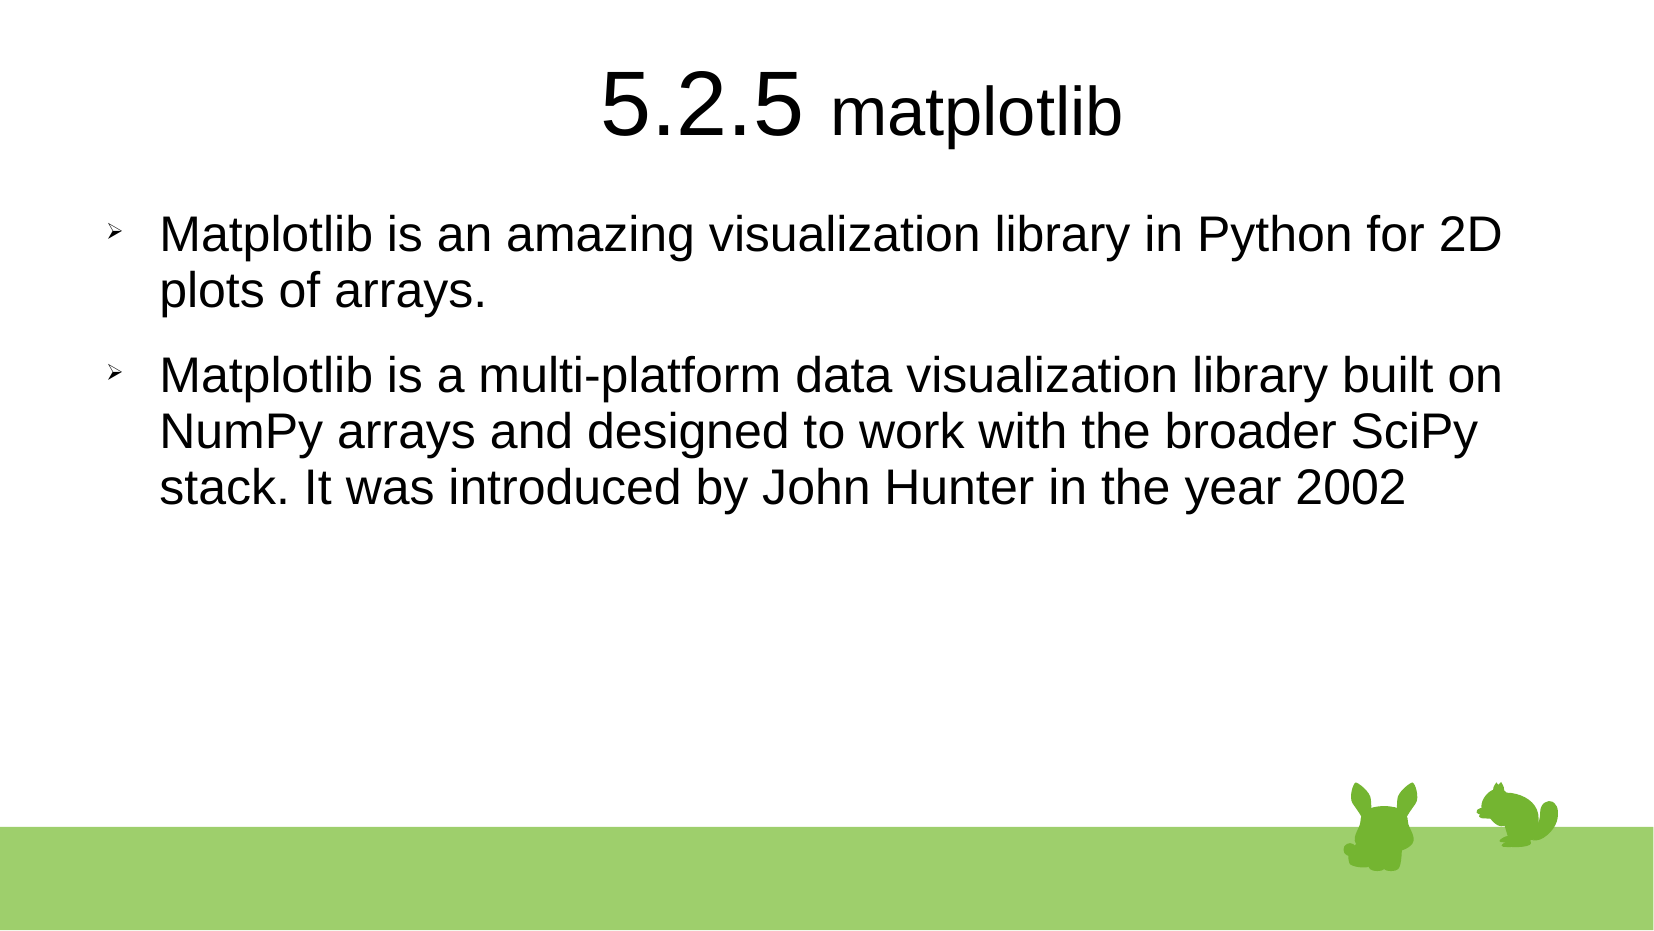

# 5.2.5 matplotlib
Matplotlib is an amazing visualization library in Python for 2D plots of arrays.
Matplotlib is a multi-platform data visualization library built on NumPy arrays and designed to work with the broader SciPy stack. It was introduced by John Hunter in the year 2002